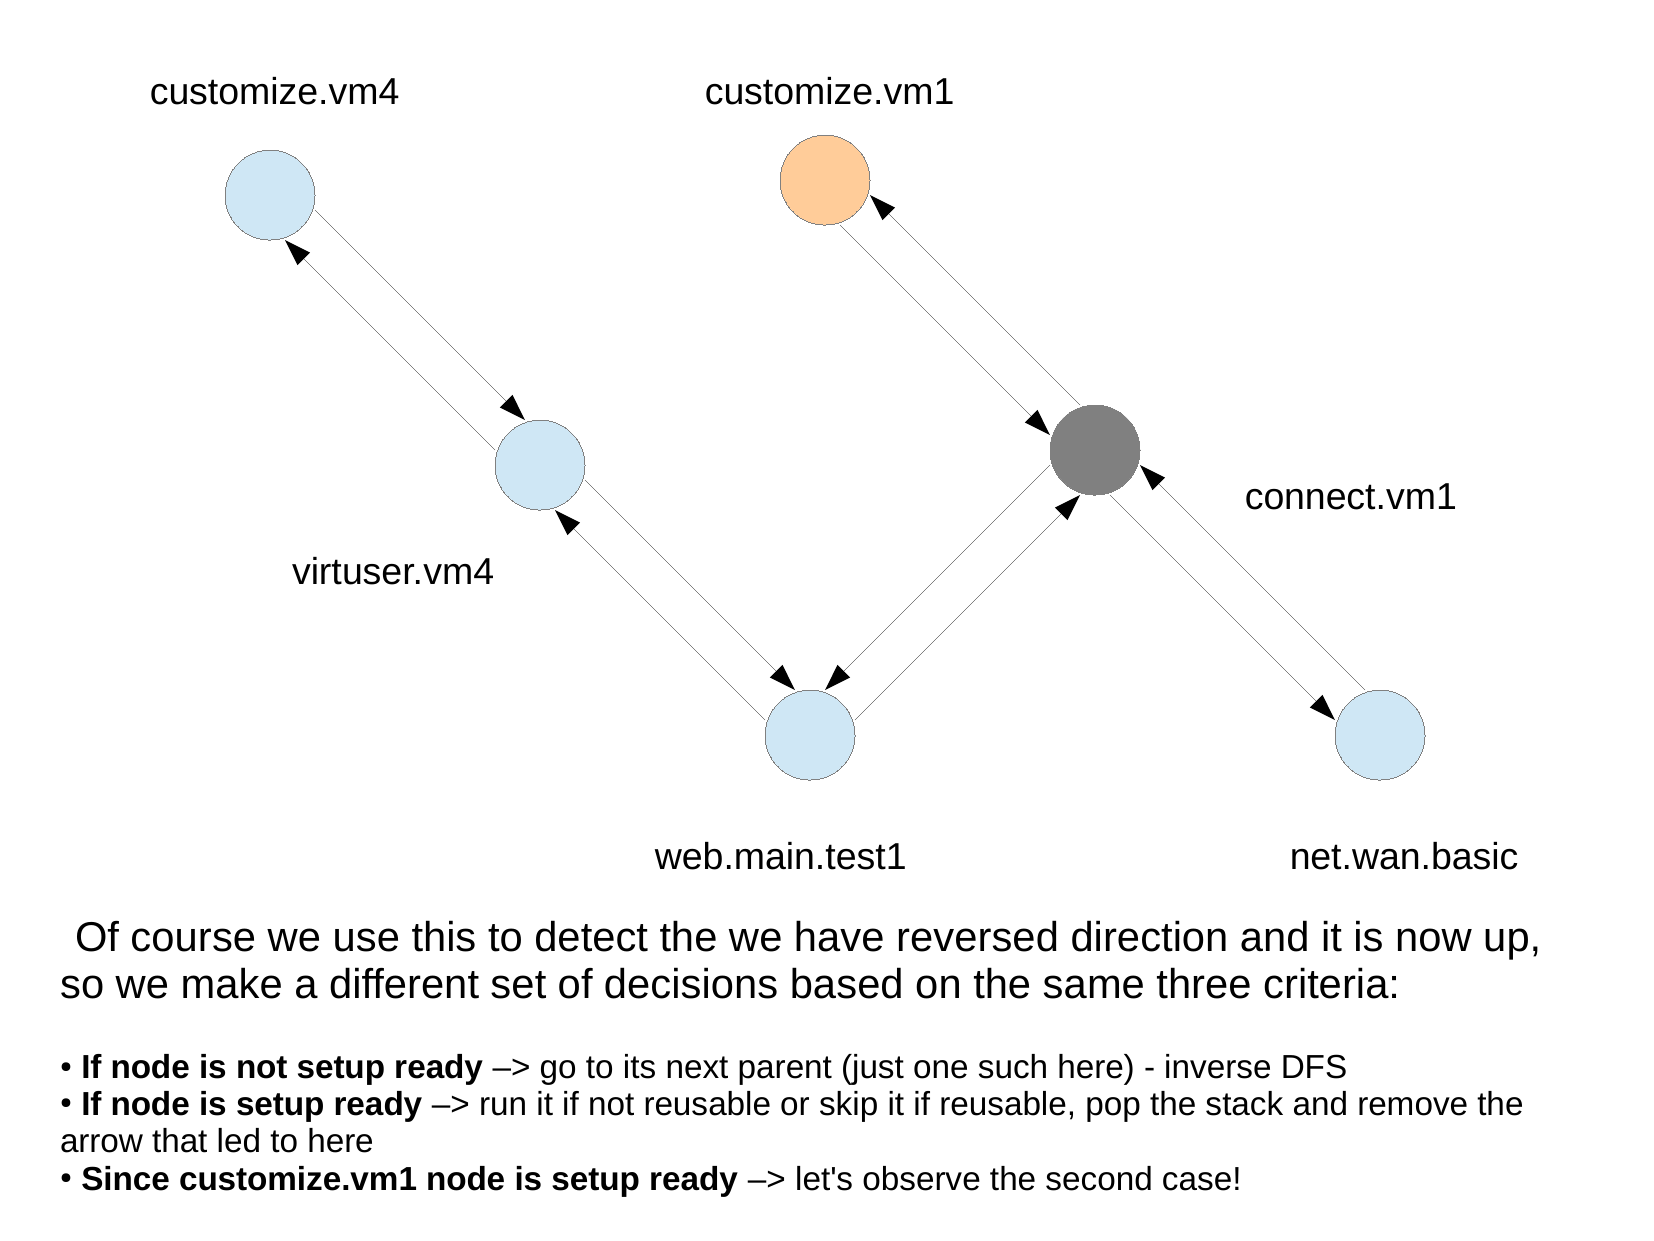

customize.vm4
customize.vm1
connect.vm1
virtuser.vm4
web.main.test1
net.wan.basic
Of course we use this to detect the we have reversed direction and it is now up, so we make a different set of decisions based on the same three criteria:
 If node is not setup ready –> go to its next parent (just one such here) - inverse DFS
 If node is setup ready –> run it if not reusable or skip it if reusable, pop the stack and remove the arrow that led to here
 Since customize.vm1 node is setup ready –> let's observe the second case!